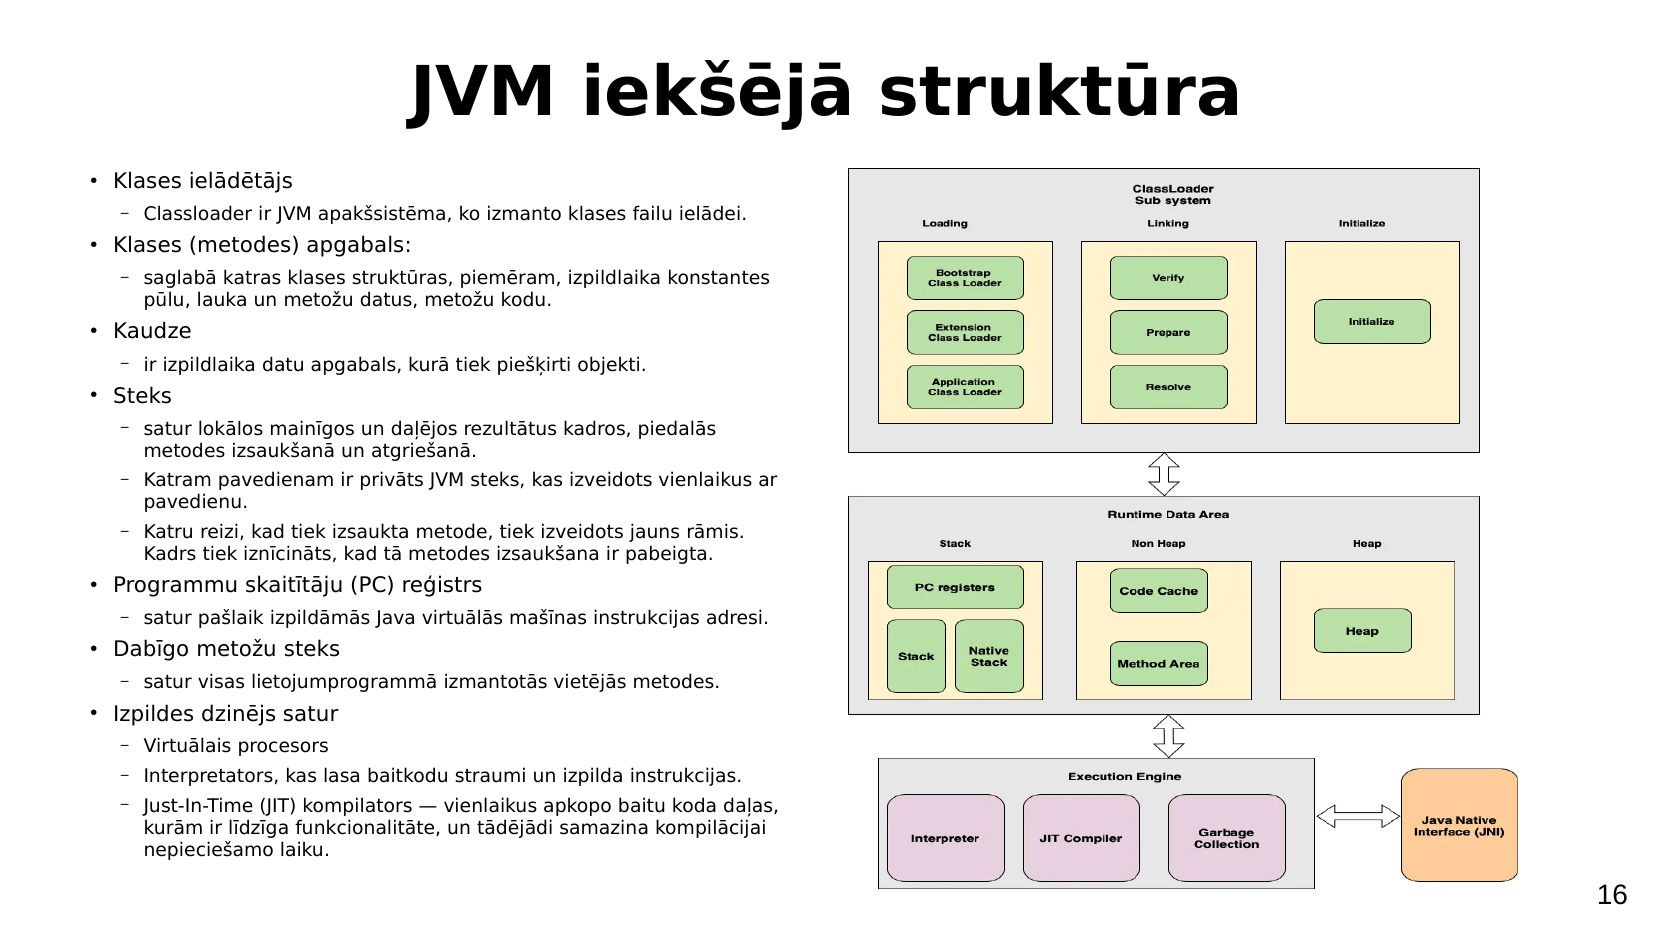

# JVM iekšējā struktūra
Klases ielādētājs
Classloader ir JVM apakšsistēma, ko izmanto klases failu ielādei.
Klases (metodes) apgabals:
saglabā katras klases struktūras, piemēram, izpildlaika konstantes pūlu, lauka un metožu datus, metožu kodu.
Kaudze
ir izpildlaika datu apgabals, kurā tiek piešķirti objekti.
Steks
satur lokālos mainīgos un daļējos rezultātus kadros, piedalās metodes izsaukšanā un atgriešanā.
Katram pavedienam ir privāts JVM steks, kas izveidots vienlaikus ar pavedienu.
Katru reizi, kad tiek izsaukta metode, tiek izveidots jauns rāmis. Kadrs tiek iznīcināts, kad tā metodes izsaukšana ir pabeigta.
Programmu skaitītāju (PC) reģistrs
satur pašlaik izpildāmās Java virtuālās mašīnas instrukcijas adresi.
Dabīgo metožu steks
satur visas lietojumprogrammā izmantotās vietējās metodes.
Izpildes dzinējs satur
Virtuālais procesors
Interpretators, kas lasa baitkodu straumi un izpilda instrukcijas.
Just-In-Time (JIT) kompilators — vienlaikus apkopo baitu koda daļas, kurām ir līdzīga funkcionalitāte, un tādējādi samazina kompilācijai nepieciešamo laiku.